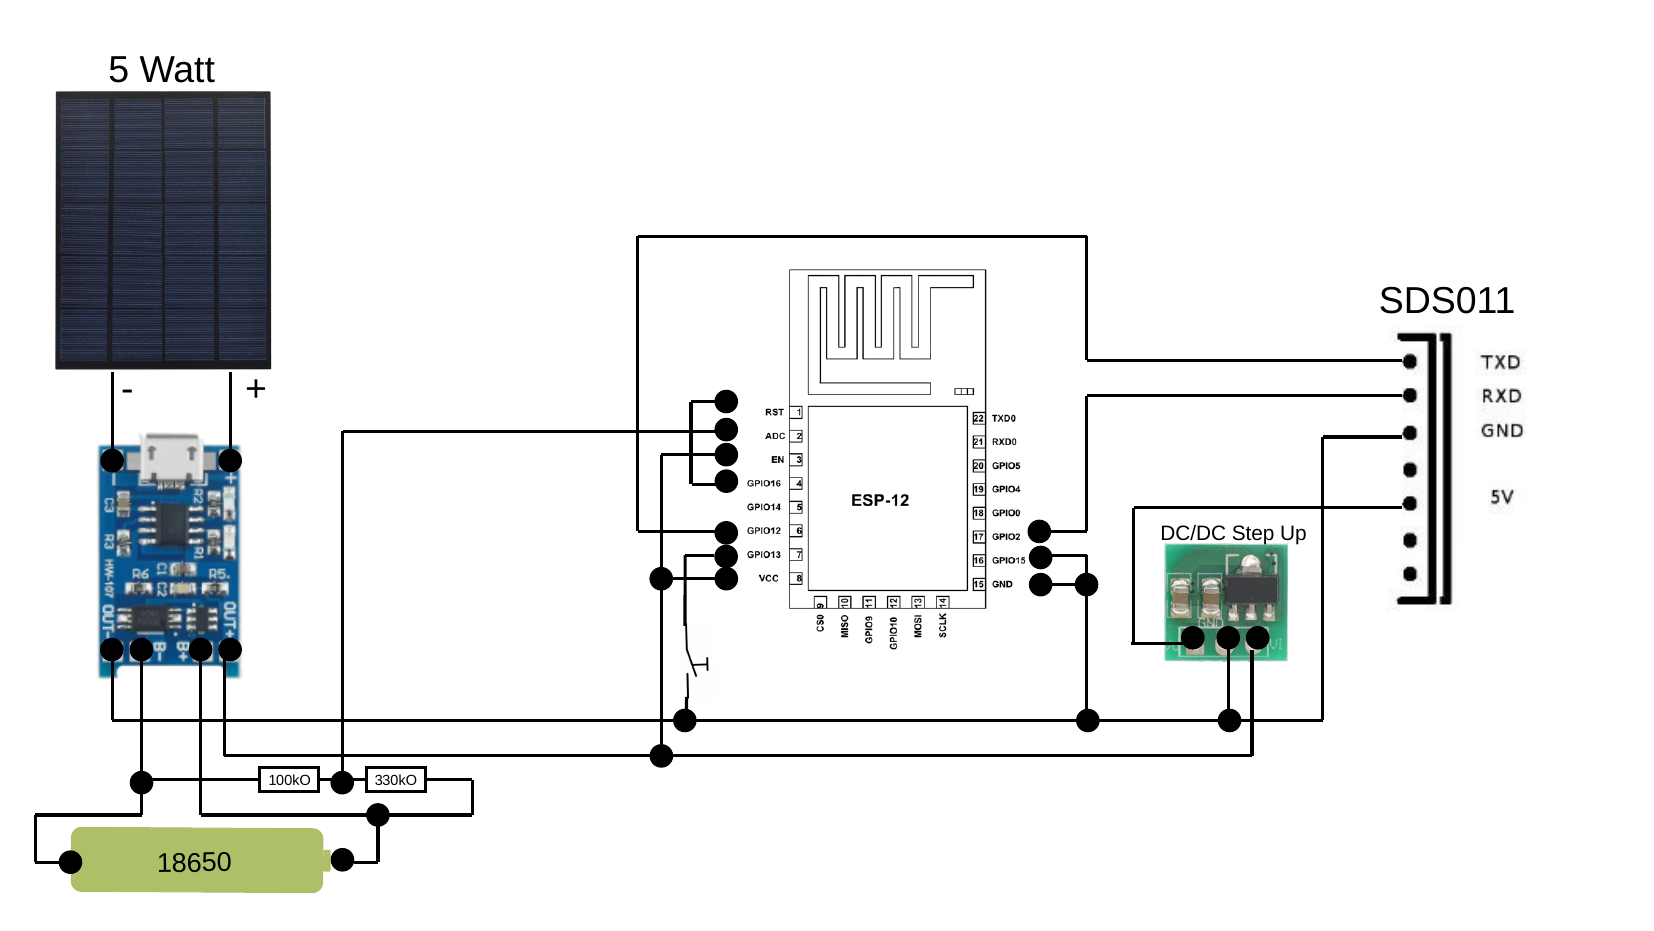

5 Watt
SDS011
-
+
DC/DC Step Up
100kO
330kO
18650